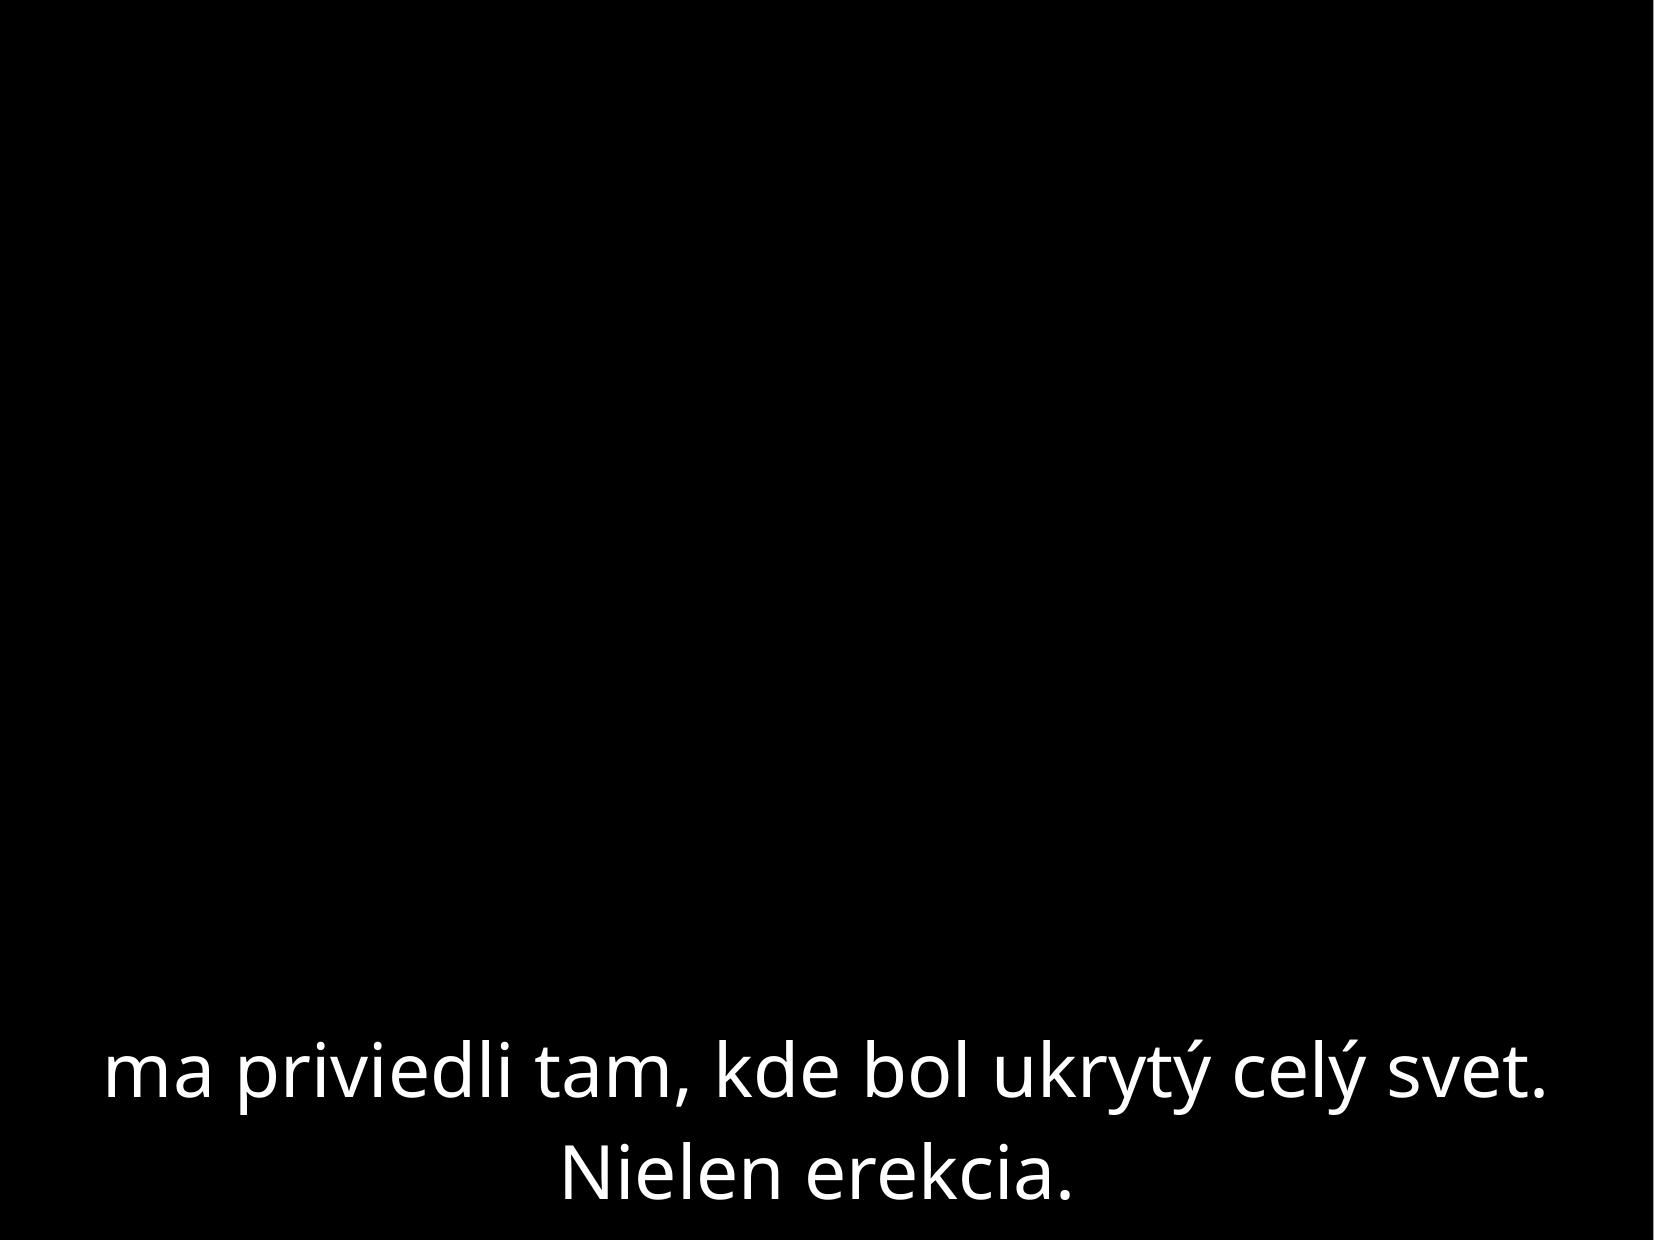

# ma priviedli tam, kde bol ukrytý celý svet. Nielen erekcia.